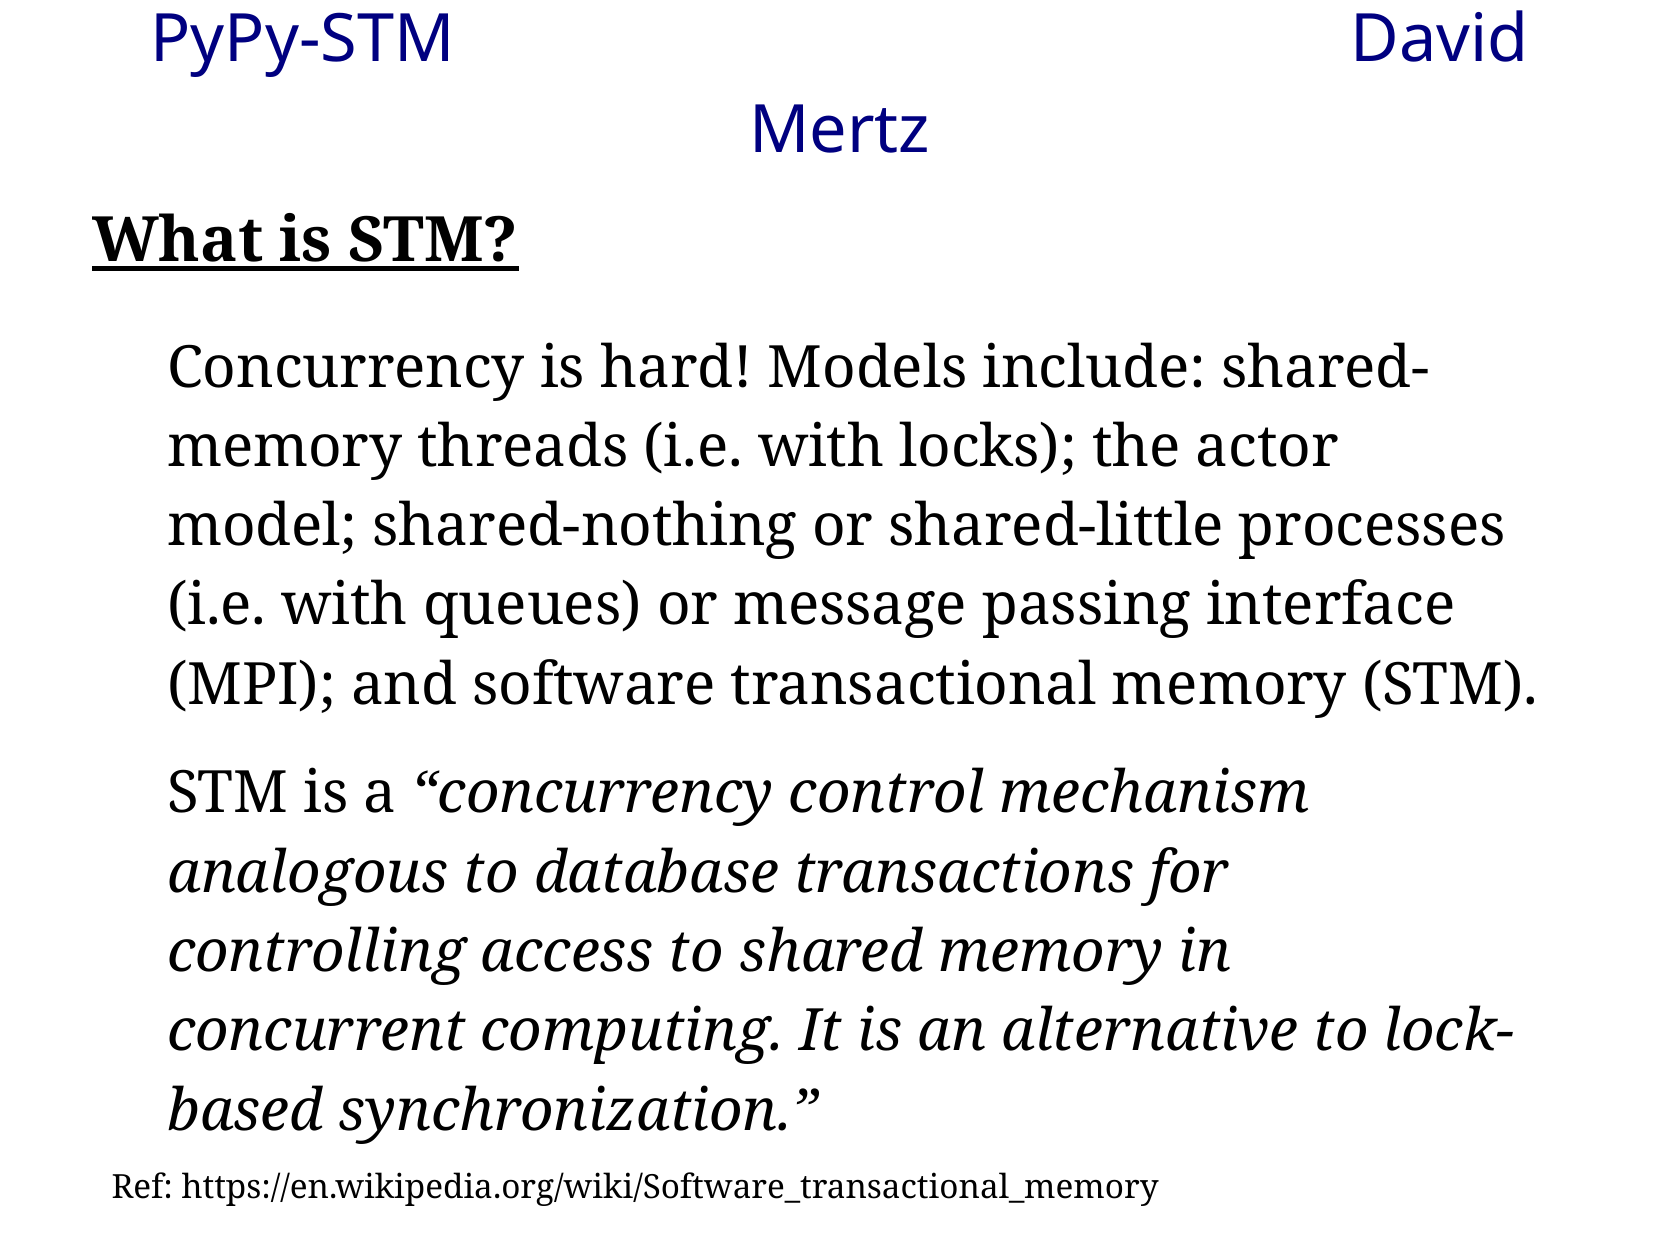

PyPy-STM												David Mertz
# What is STM?
Concurrency is hard! Models include: shared-memory threads (i.e. with locks); the actor model; shared-nothing or shared-little processes (i.e. with queues) or message passing interface (MPI); and software transactional memory (STM).
STM is a “concurrency control mechanism analogous to database transactions for controlling access to shared memory in concurrent computing. It is an alternative to lock-based synchronization.”
Ref: https://en.wikipedia.org/wiki/Software_transactional_memory